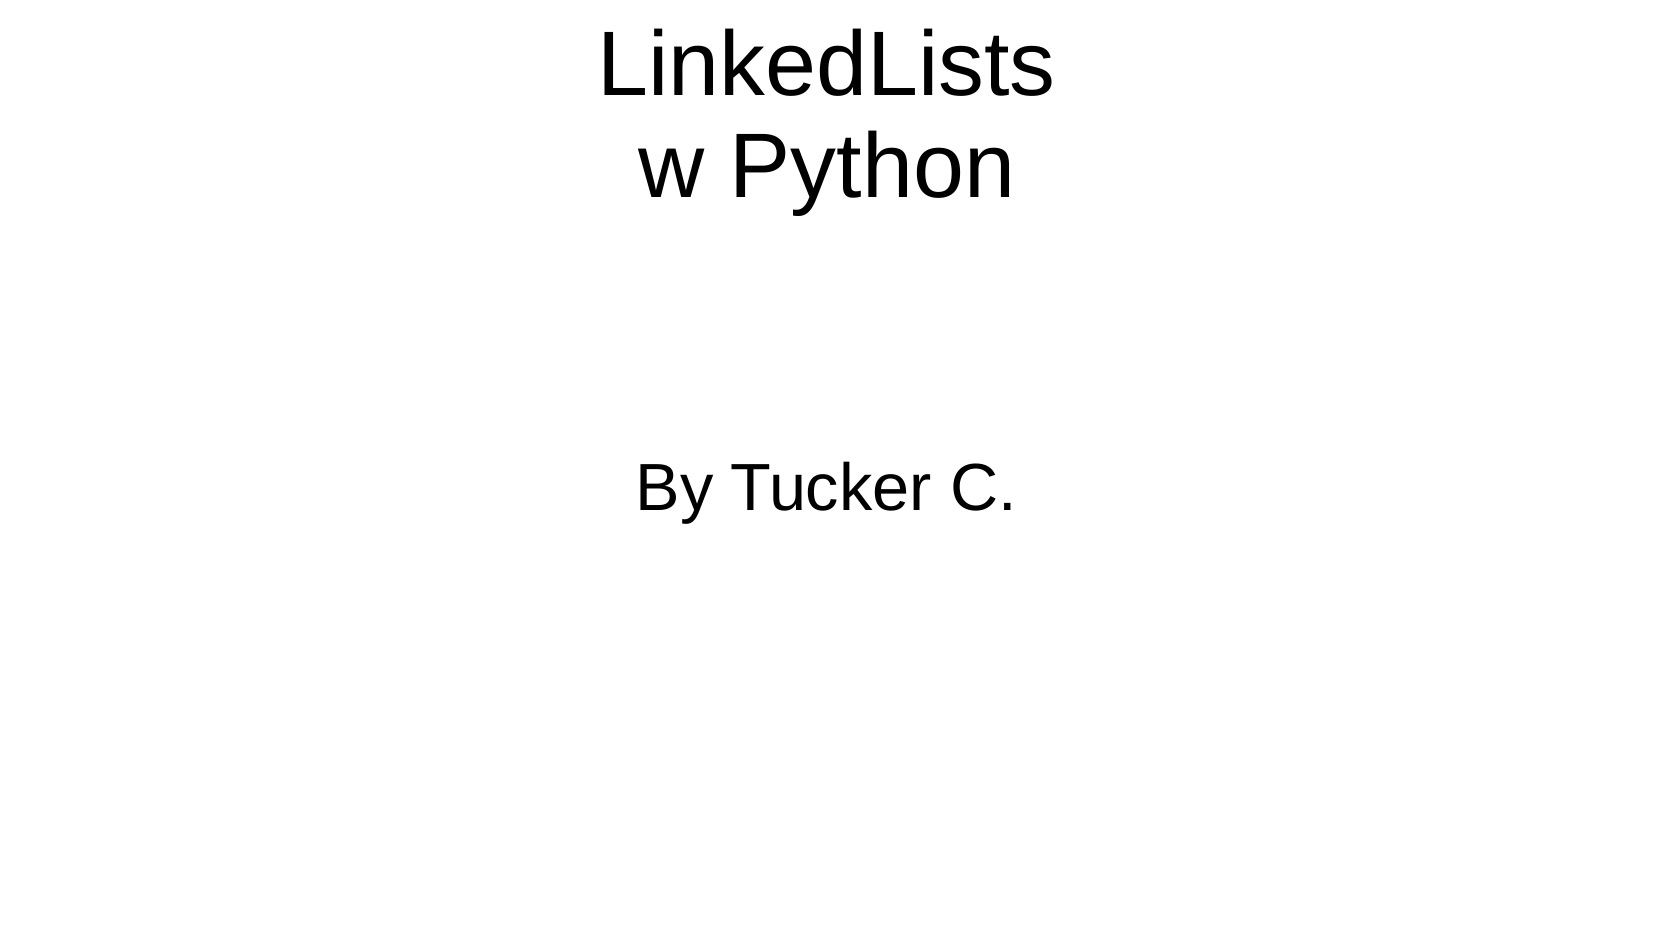

# LinkedLists w Python
By Tucker C.